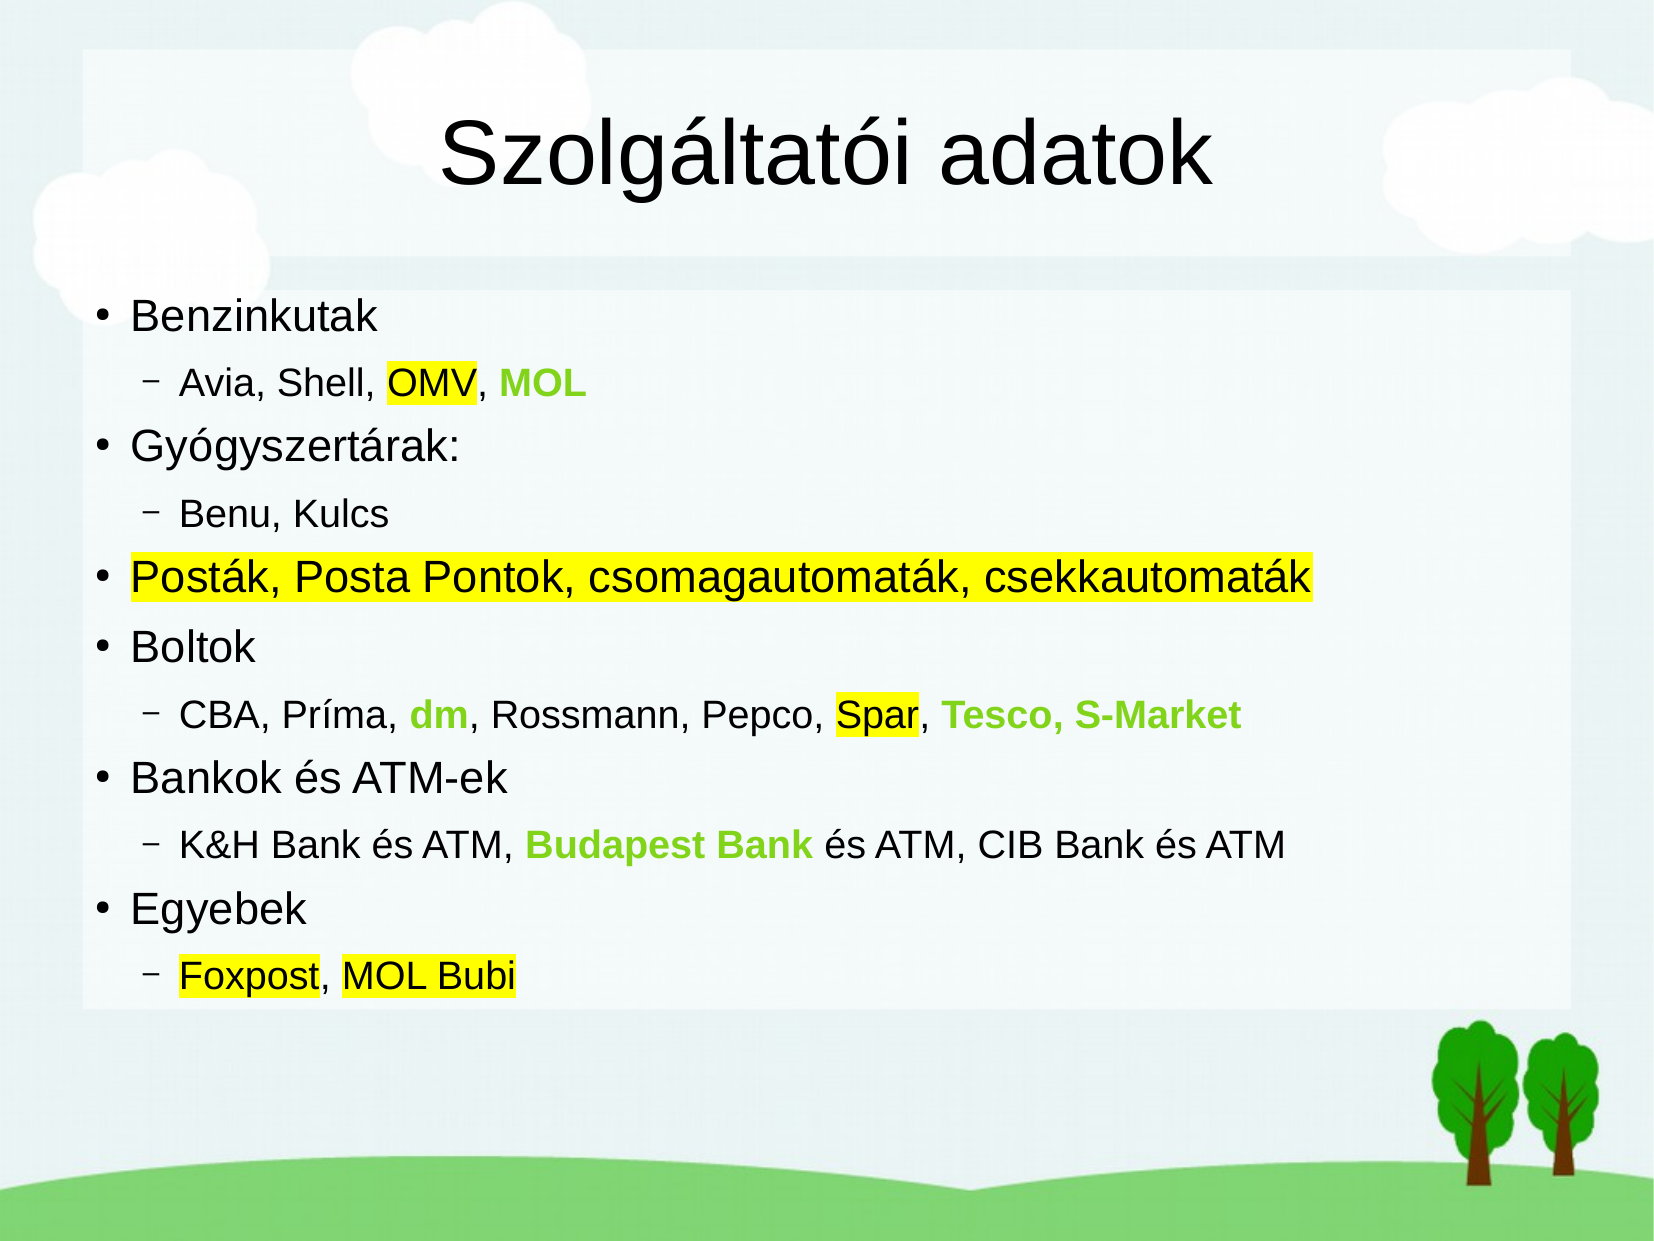

# Szolgáltatói adatok
Benzinkutak
Avia, Shell, OMV, MOL
Gyógyszertárak:
Benu, Kulcs
Posták, Posta Pontok, csomagautomaták, csekkautomaták
Boltok
CBA, Príma, dm, Rossmann, Pepco, Spar, Tesco, S-Market
Bankok és ATM-ek
K&H Bank és ATM, Budapest Bank és ATM, CIB Bank és ATM
Egyebek
Foxpost, MOL Bubi